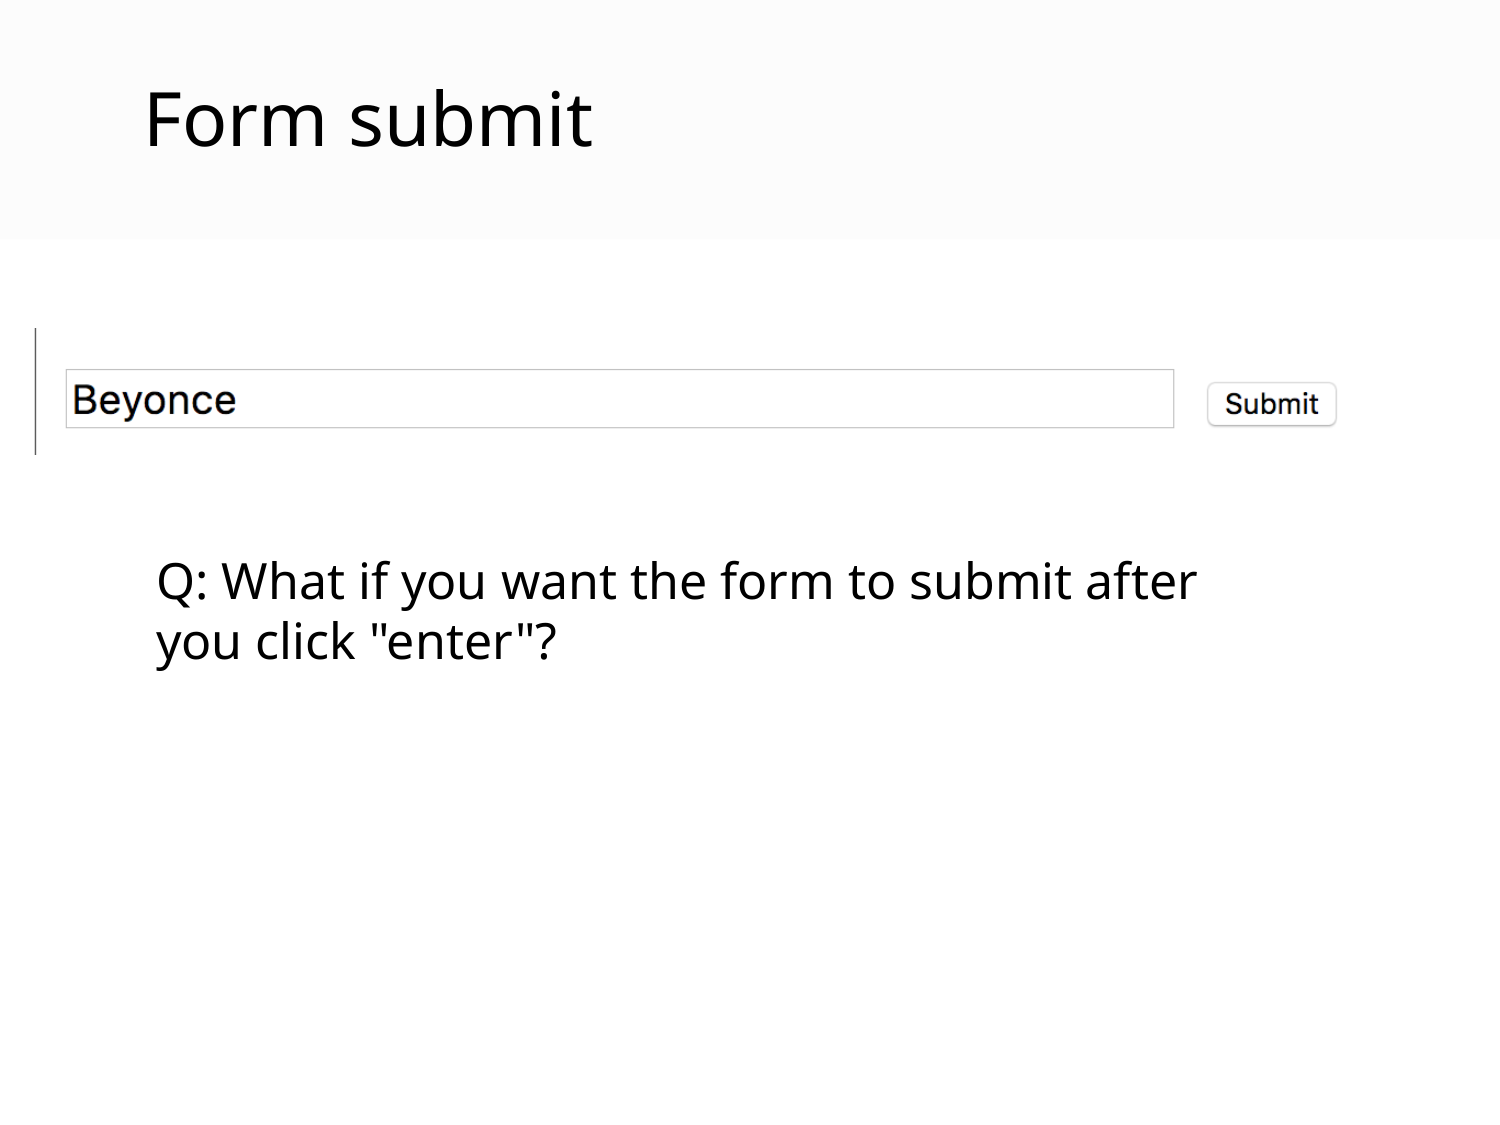

# Form submit
Q: What if you want the form to submit after you click "enter"?